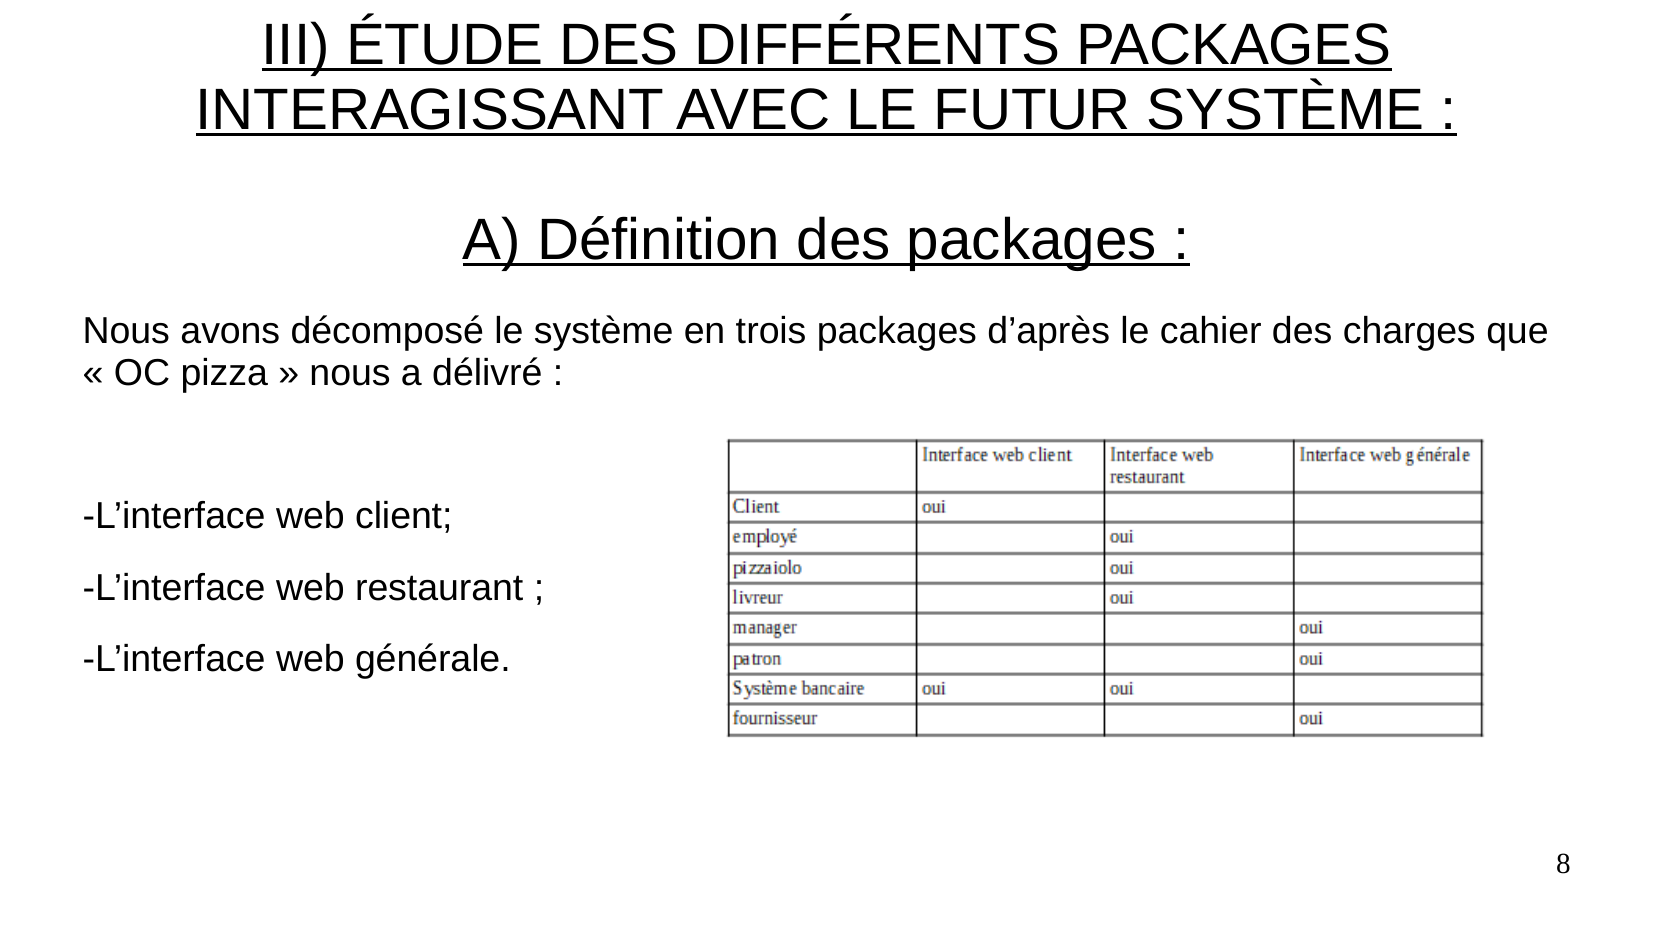

# III) ÉTUDE DES DIFFÉRENTS PACKAGES INTERAGISSANT AVEC LE FUTUR SYSTÈME : A) Définition des packages :
Nous avons décomposé le système en trois packages d’après le cahier des charges que « OC pizza » nous a délivré :
-L’interface web client;
-L’interface web restaurant ;
-L’interface web générale.
8